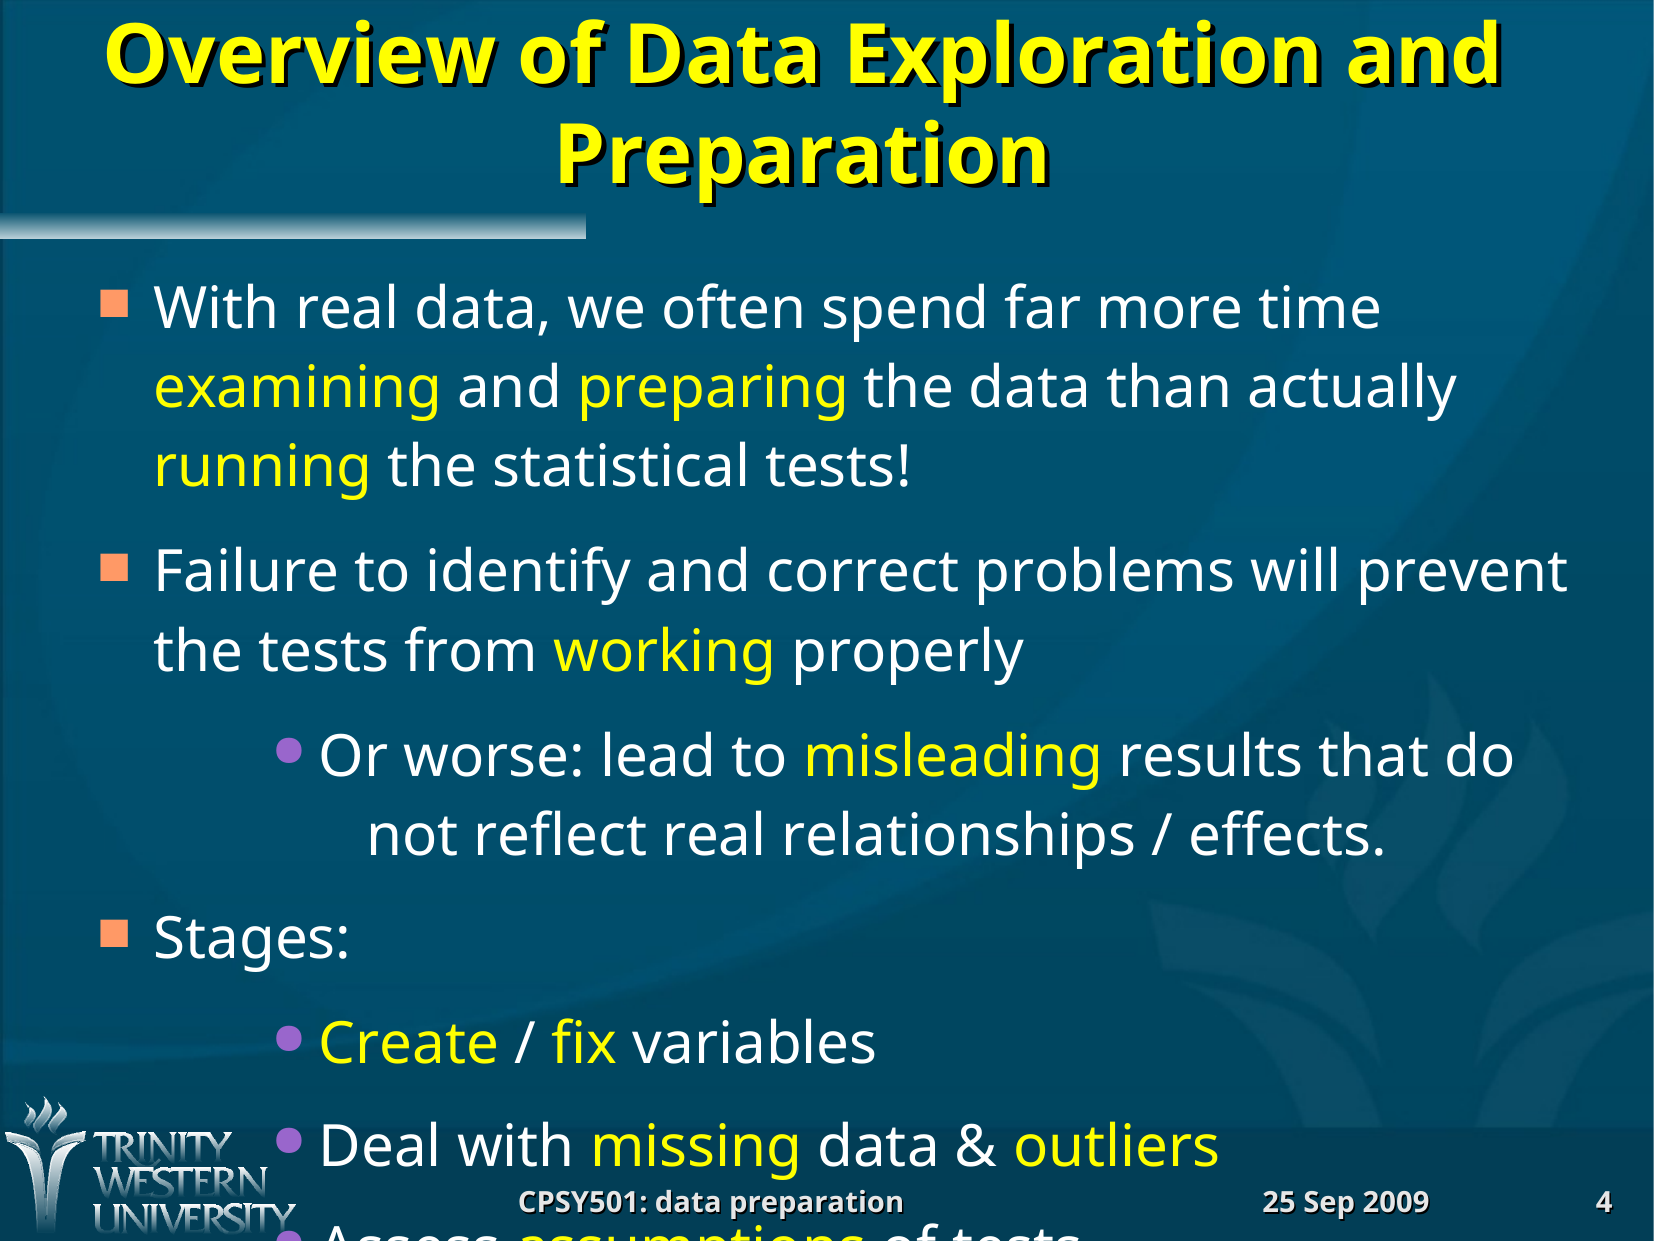

# Overview of Data Exploration and Preparation
With real data, we often spend far more time examining and preparing the data than actually running the statistical tests!
Failure to identify and correct problems will prevent the tests from working properly
Or worse: lead to misleading results that do not reflect real relationships / effects.
Stages:
Create / fix variables
Deal with missing data & outliers
Assess assumptions of tests
CPSY501: data preparation
25 Sep 2009
4